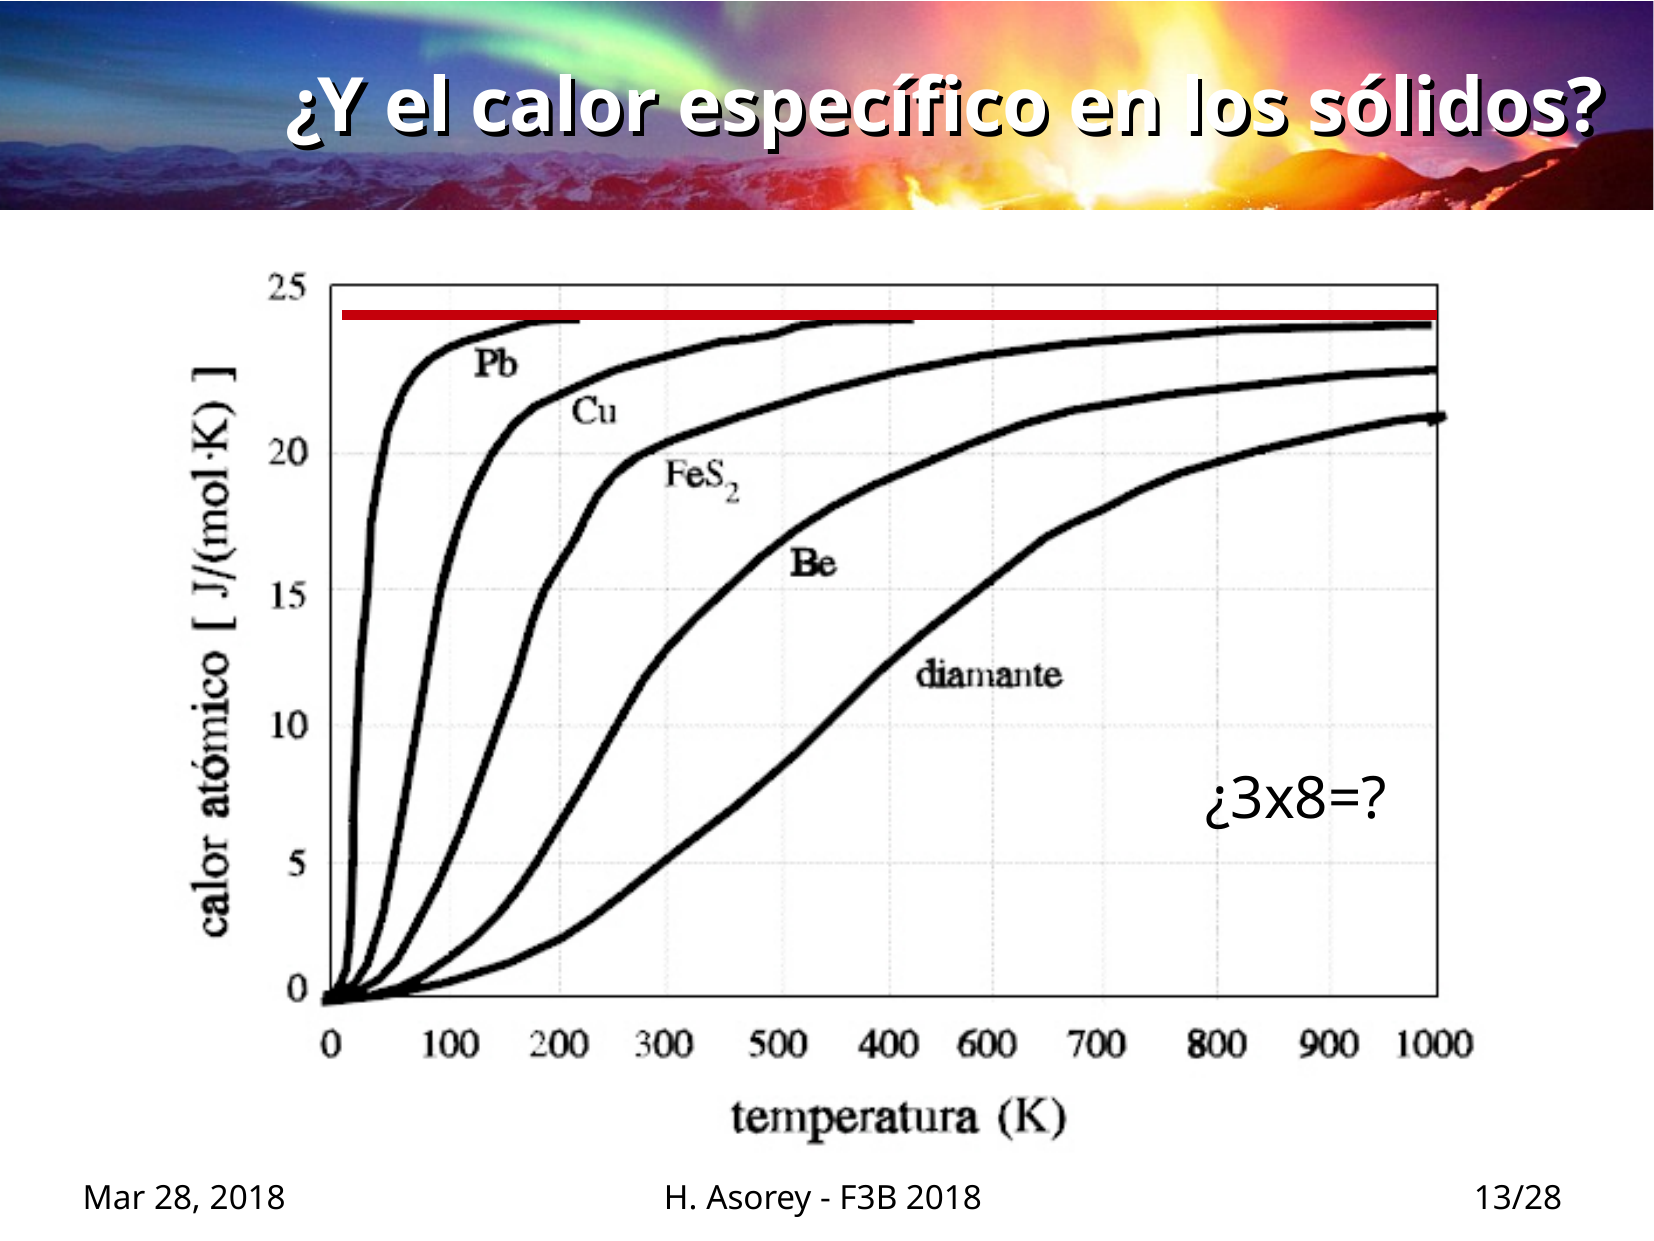

# ¿Y el calor específico en los sólidos?
¿3x8=?
Mar 28, 2018
H. Asorey - F3B 2018
13